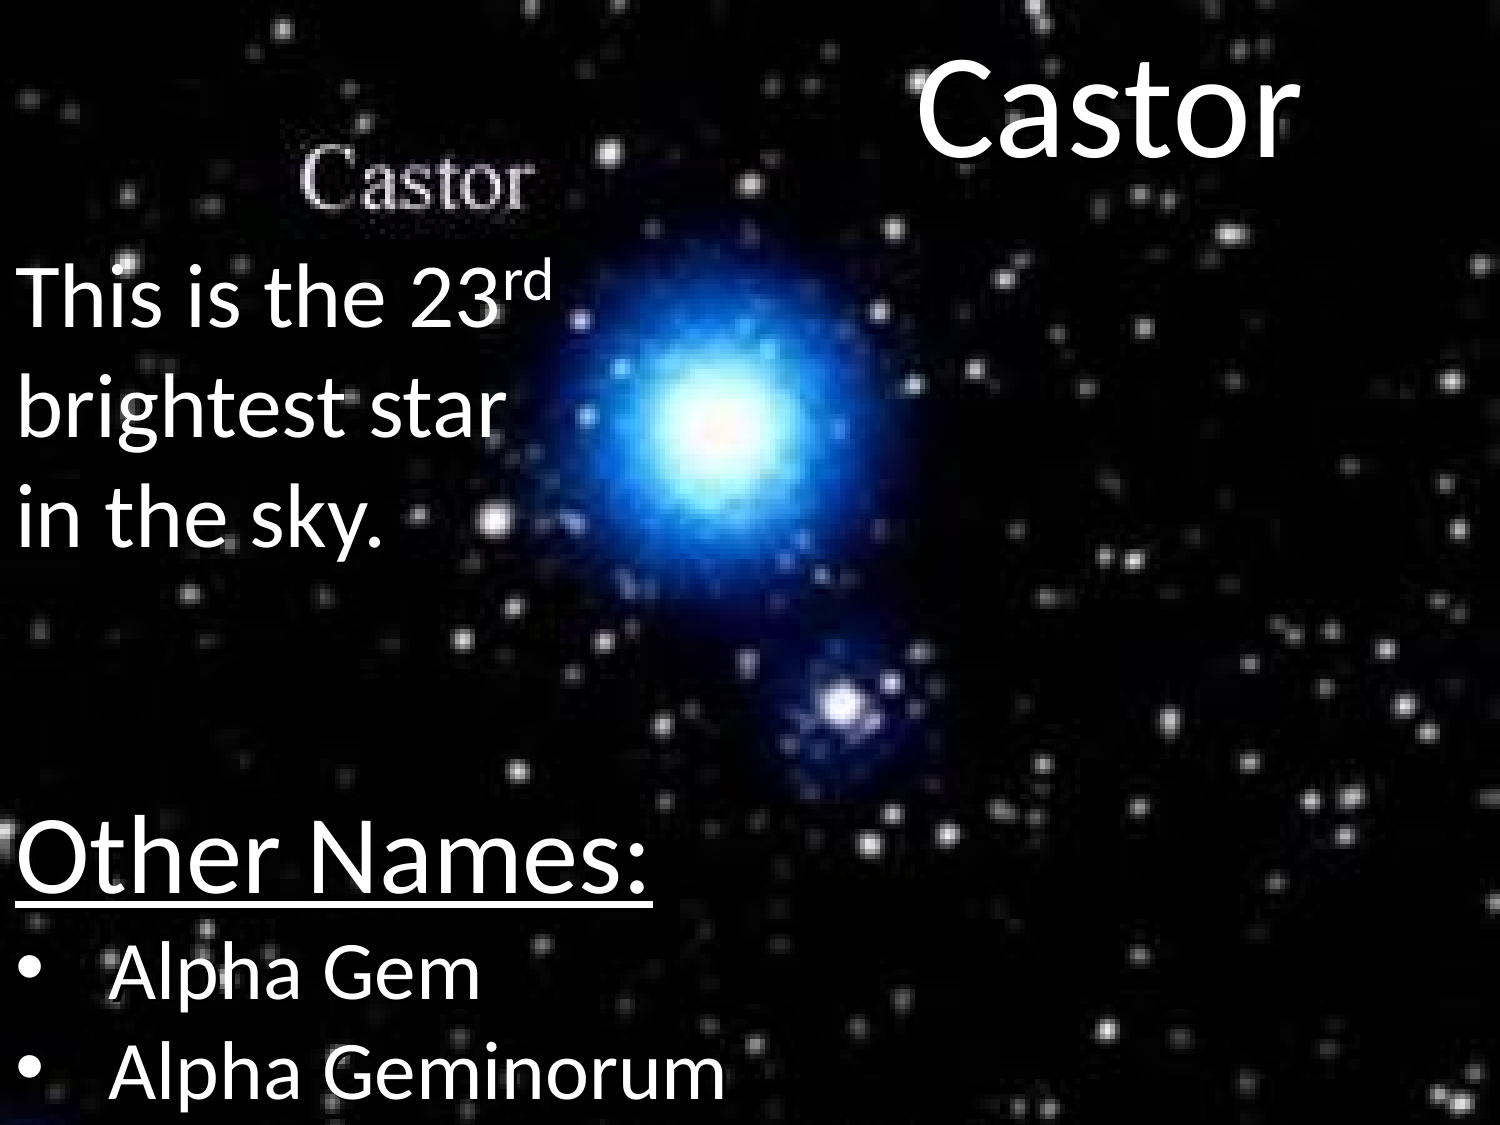

Castor
This is the 23rd brightest star in the sky.
Other Names:
Alpha Gem
Alpha Geminorum